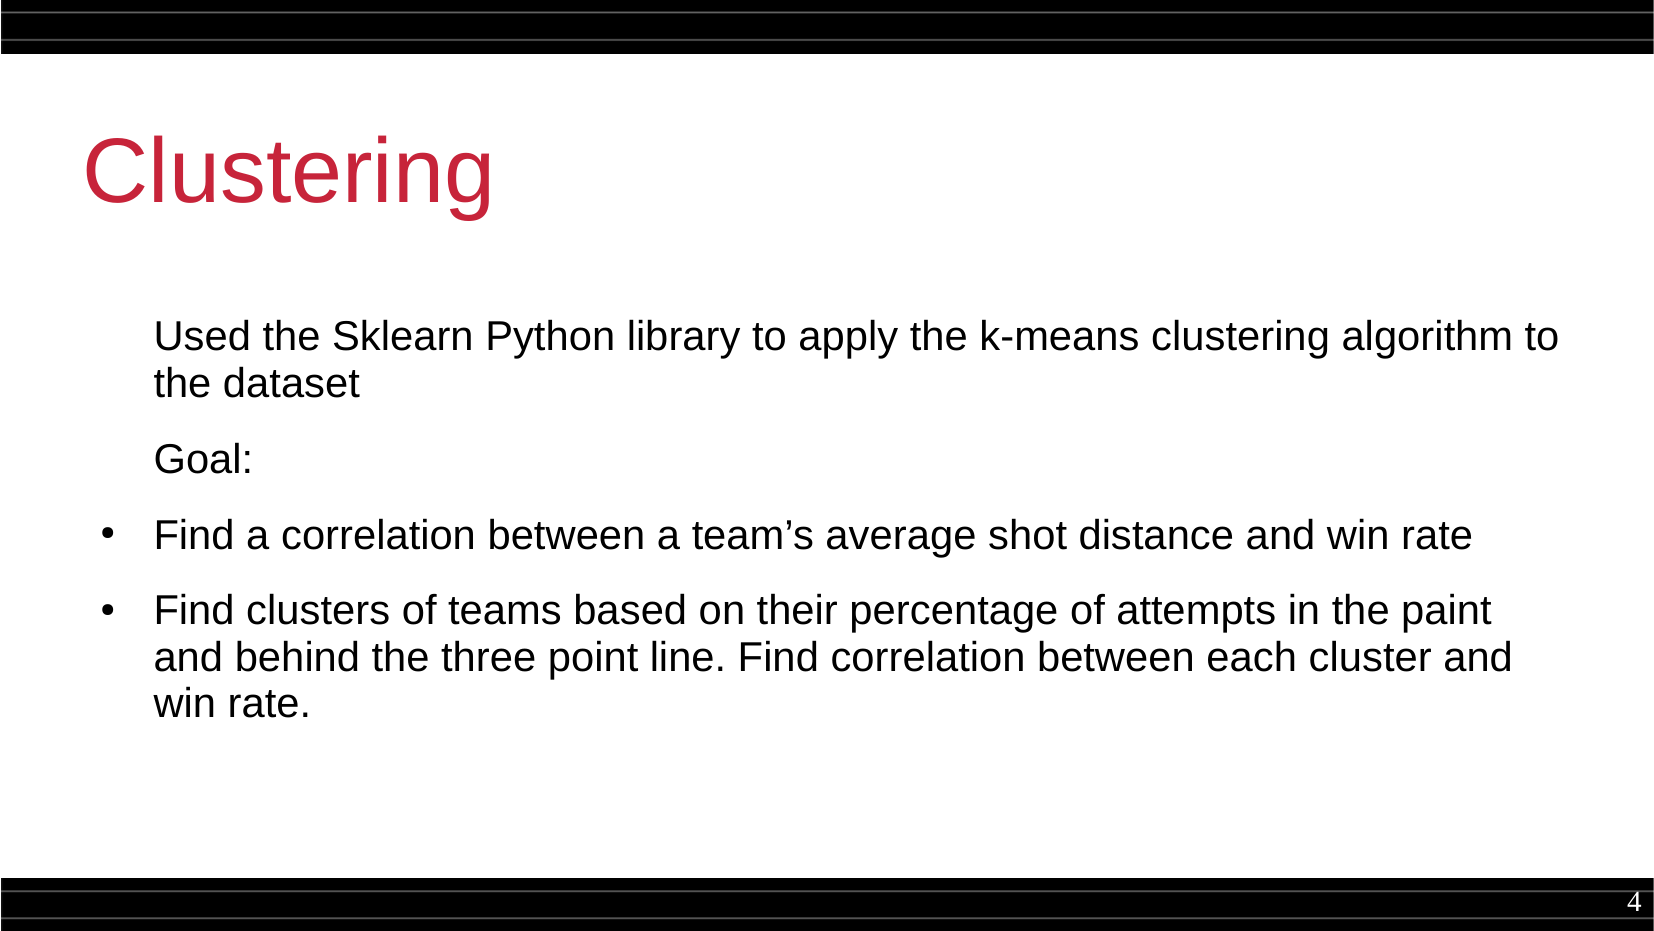

# Clustering
Used the Sklearn Python library to apply the k-means clustering algorithm to the dataset
Goal:
Find a correlation between a team’s average shot distance and win rate
Find clusters of teams based on their percentage of attempts in the paint and behind the three point line. Find correlation between each cluster and win rate.